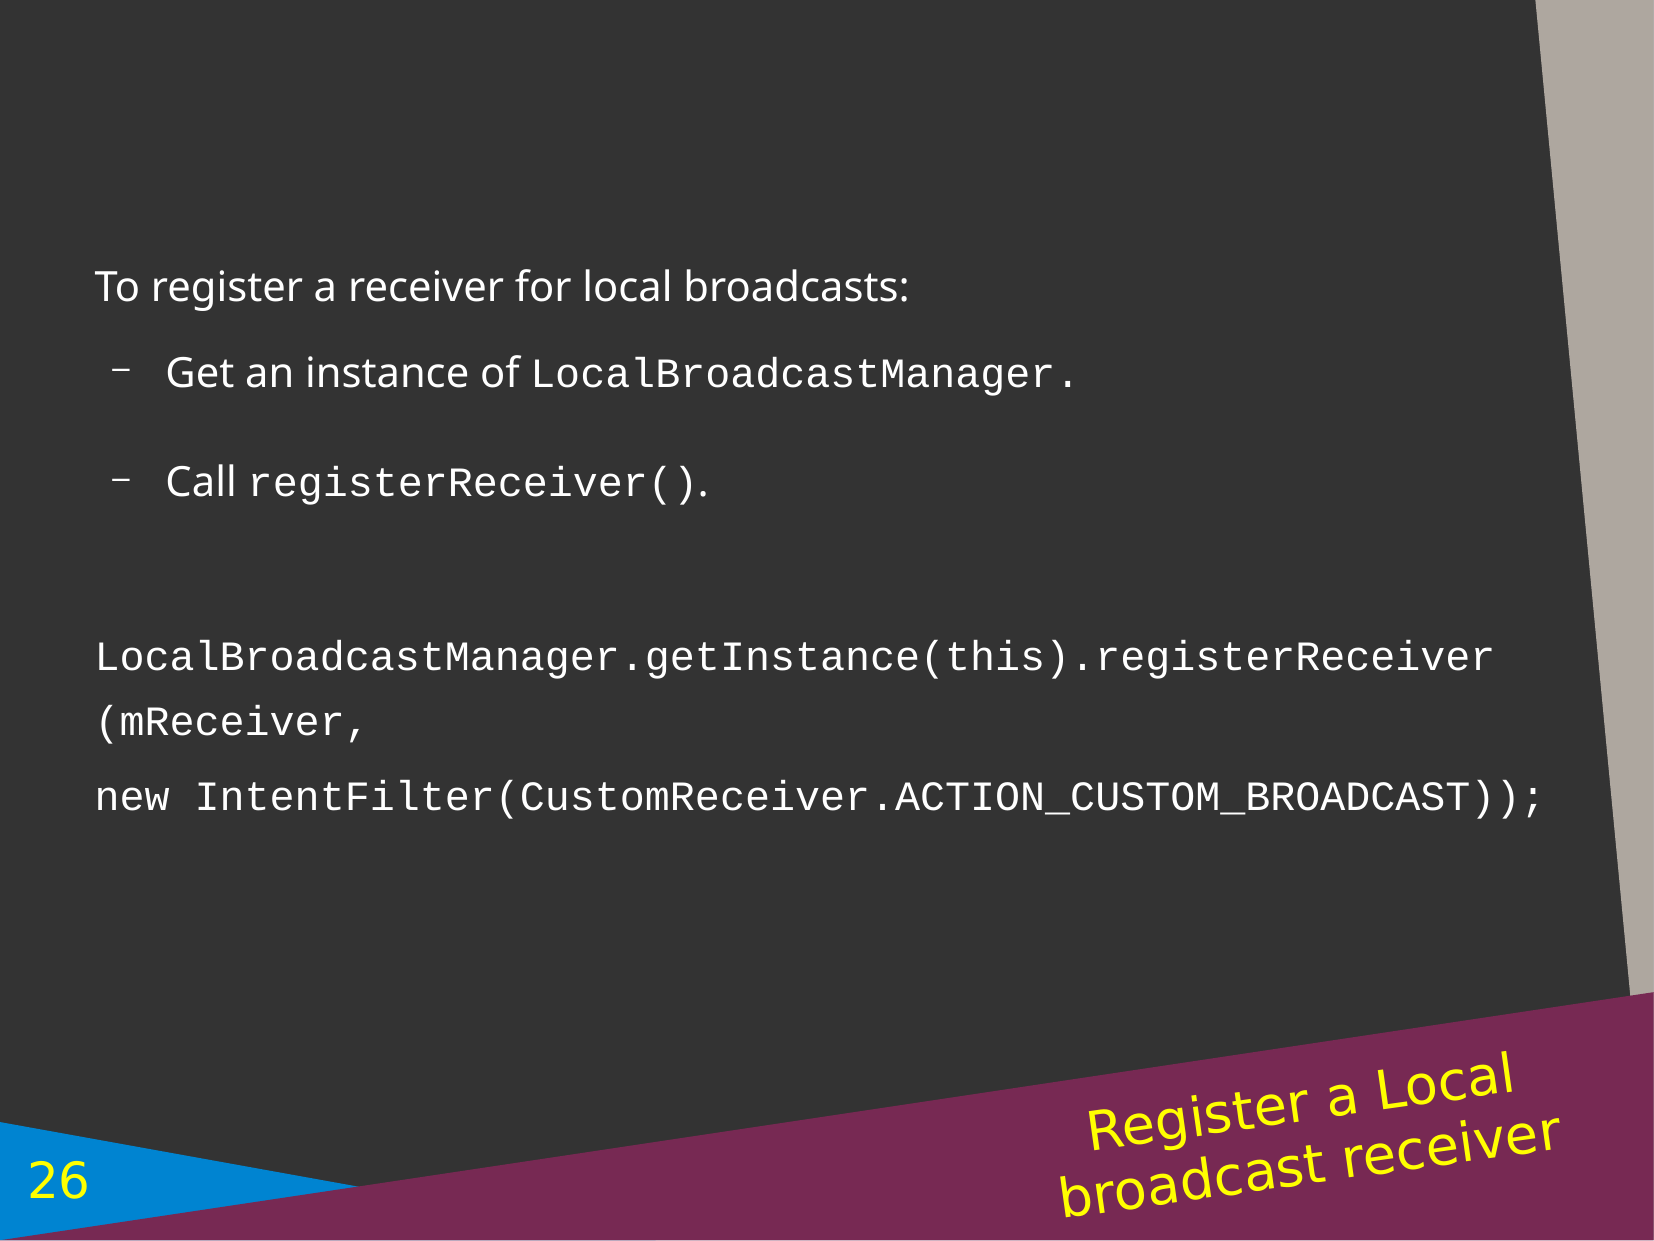

To register a receiver for local broadcasts:
Get an instance of LocalBroadcastManager.
Call registerReceiver().
LocalBroadcastManager.getInstance(this).registerReceiver
(mReceiver,
new IntentFilter(CustomReceiver.ACTION_CUSTOM_BROADCAST));
# Register a Local broadcast receiver
26